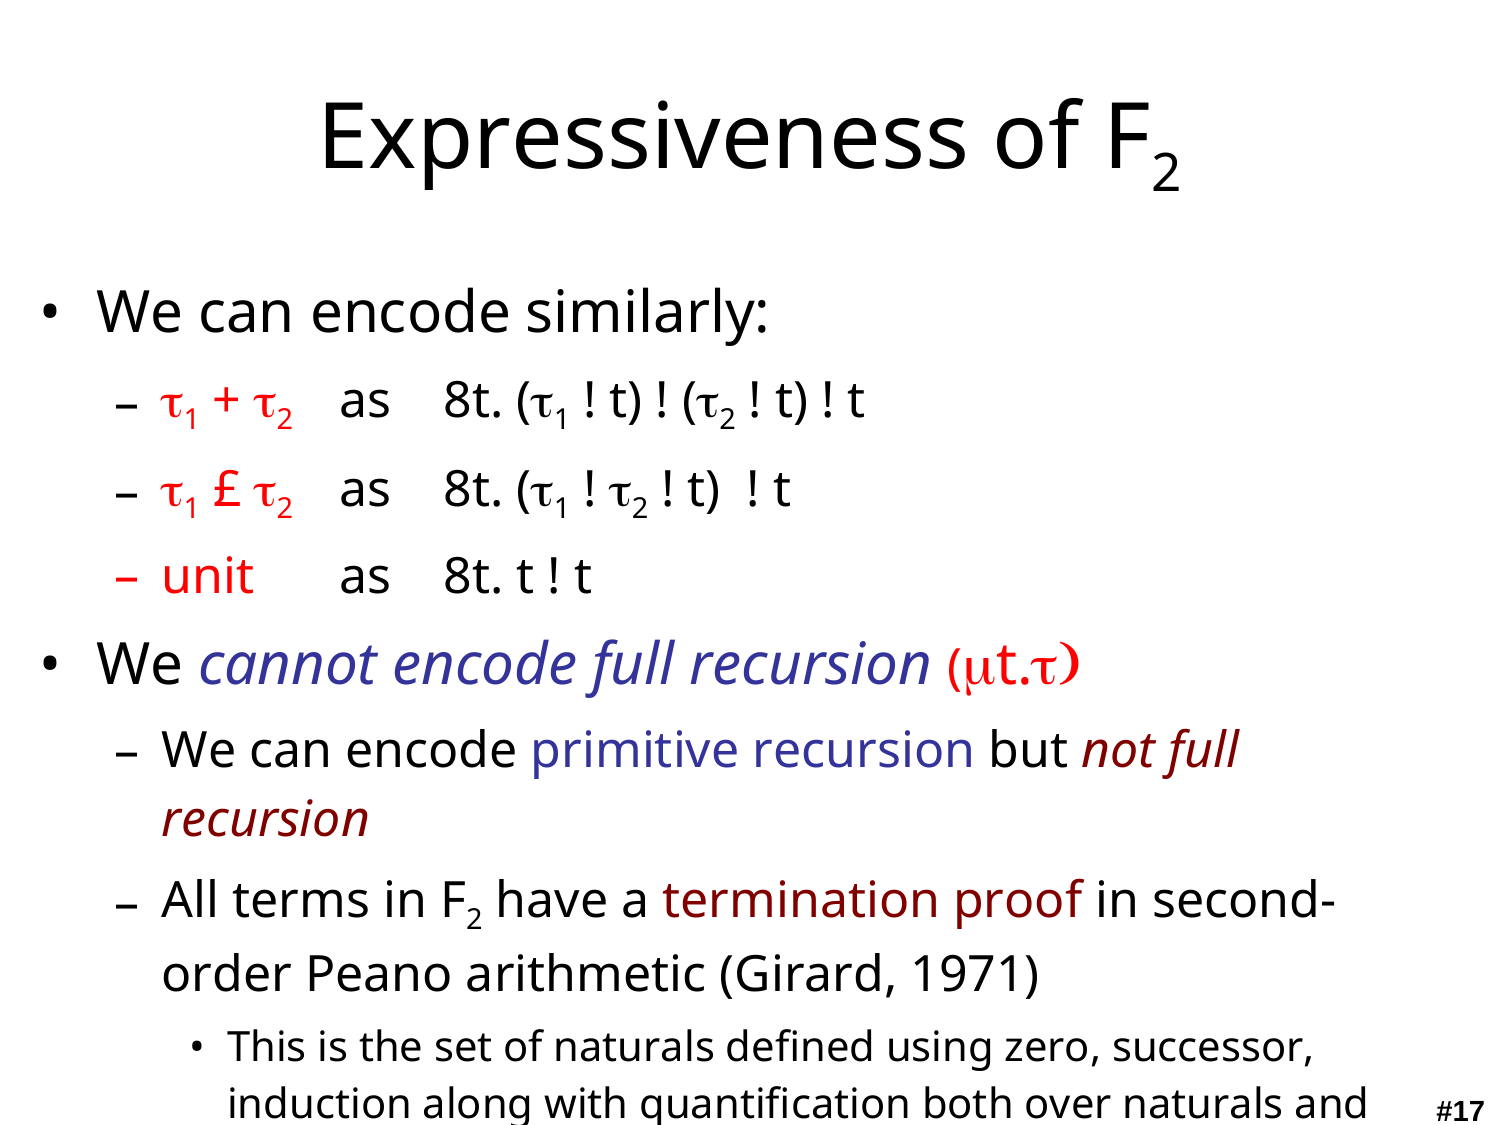

# Expressiveness of F2
We can encode similarly:
1 + 2	as 8t. (1 ! t) ! (2 ! t) ! t
1 £ 2	as 8t. (1 ! 2 ! t) ! t
unit	as 8t. t ! t
We cannot encode full recursion (t.)
We can encode primitive recursion but not full recursion
All terms in F2 have a termination proof in second-order Peano arithmetic (Girard, 1971)
This is the set of naturals defined using zero, successor, induction along with quantification both over naturals and over sets of naturals
17